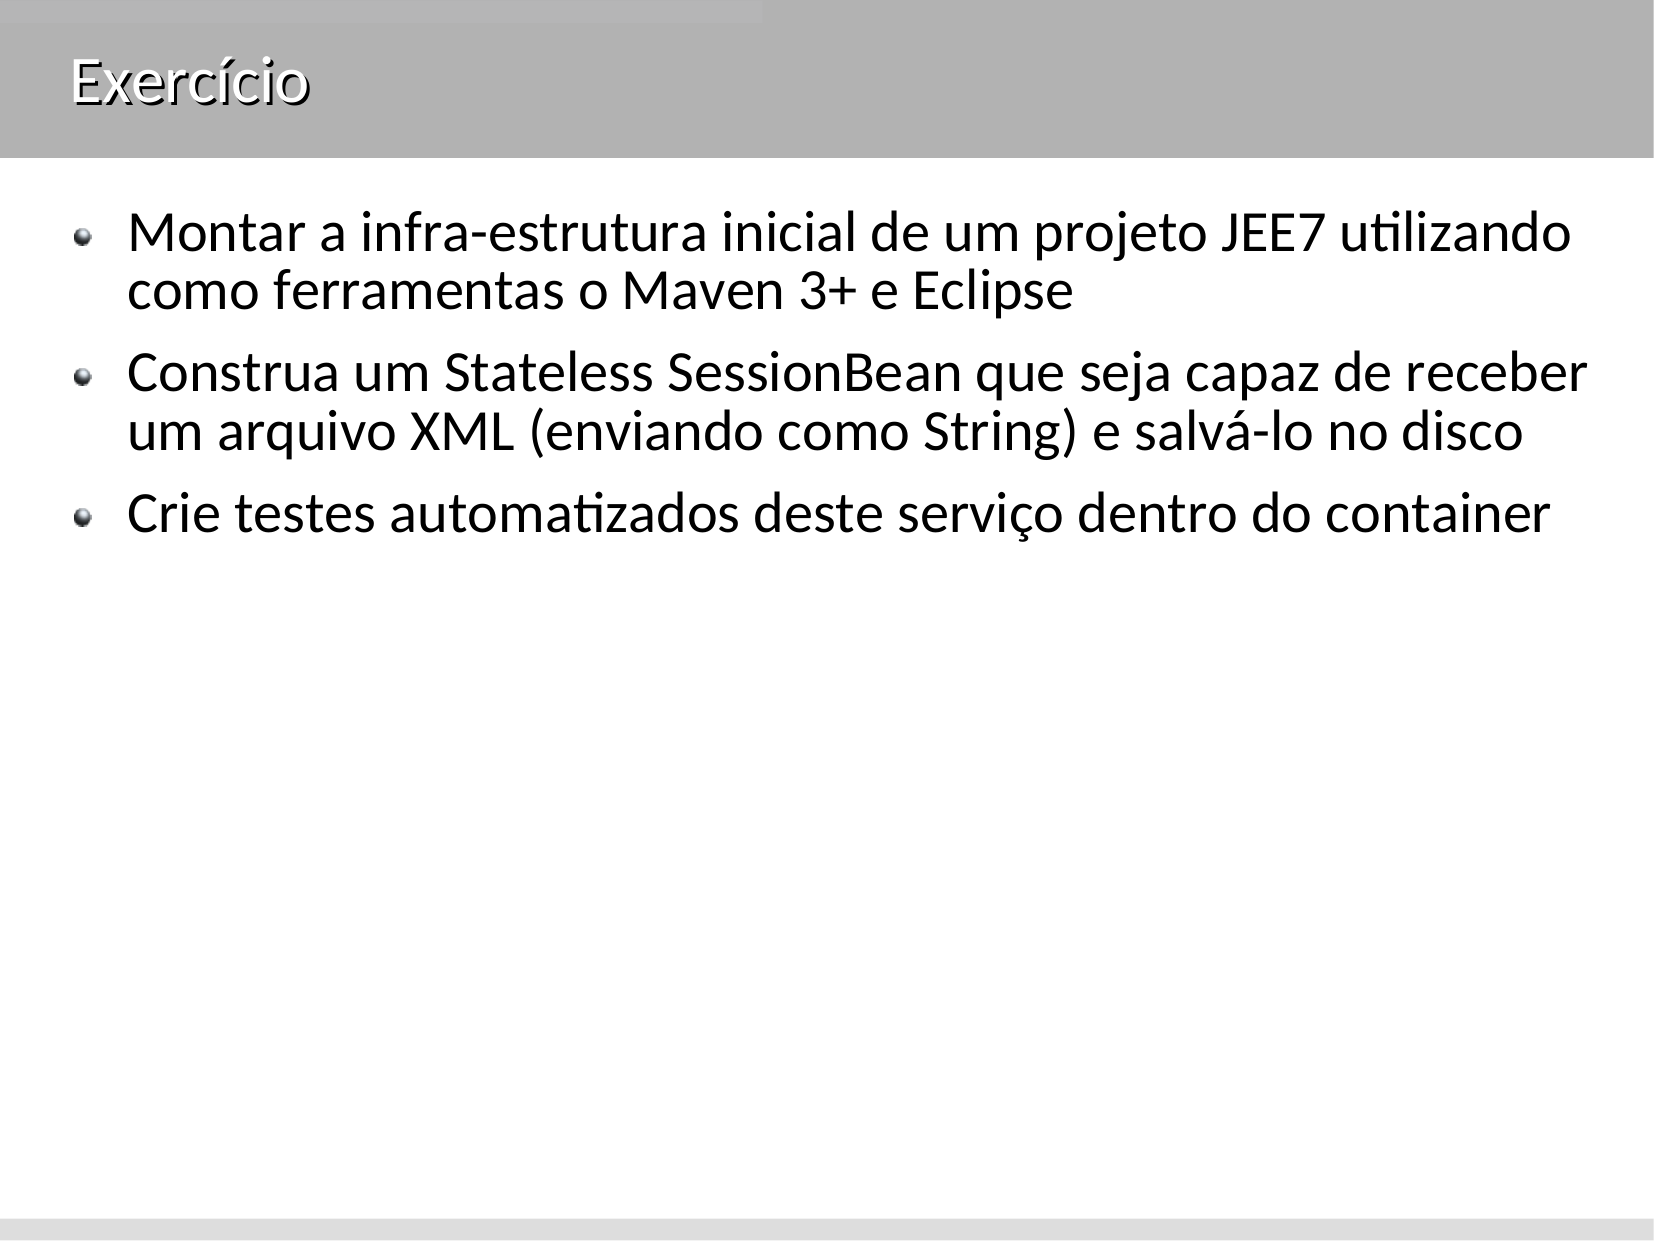

# Exercício
Montar a infra-estrutura inicial de um projeto JEE7 utilizando como ferramentas o Maven 3+ e Eclipse
Construa um Stateless SessionBean que seja capaz de receber um arquivo XML (enviando como String) e salvá-lo no disco
Crie testes automatizados deste serviço dentro do container